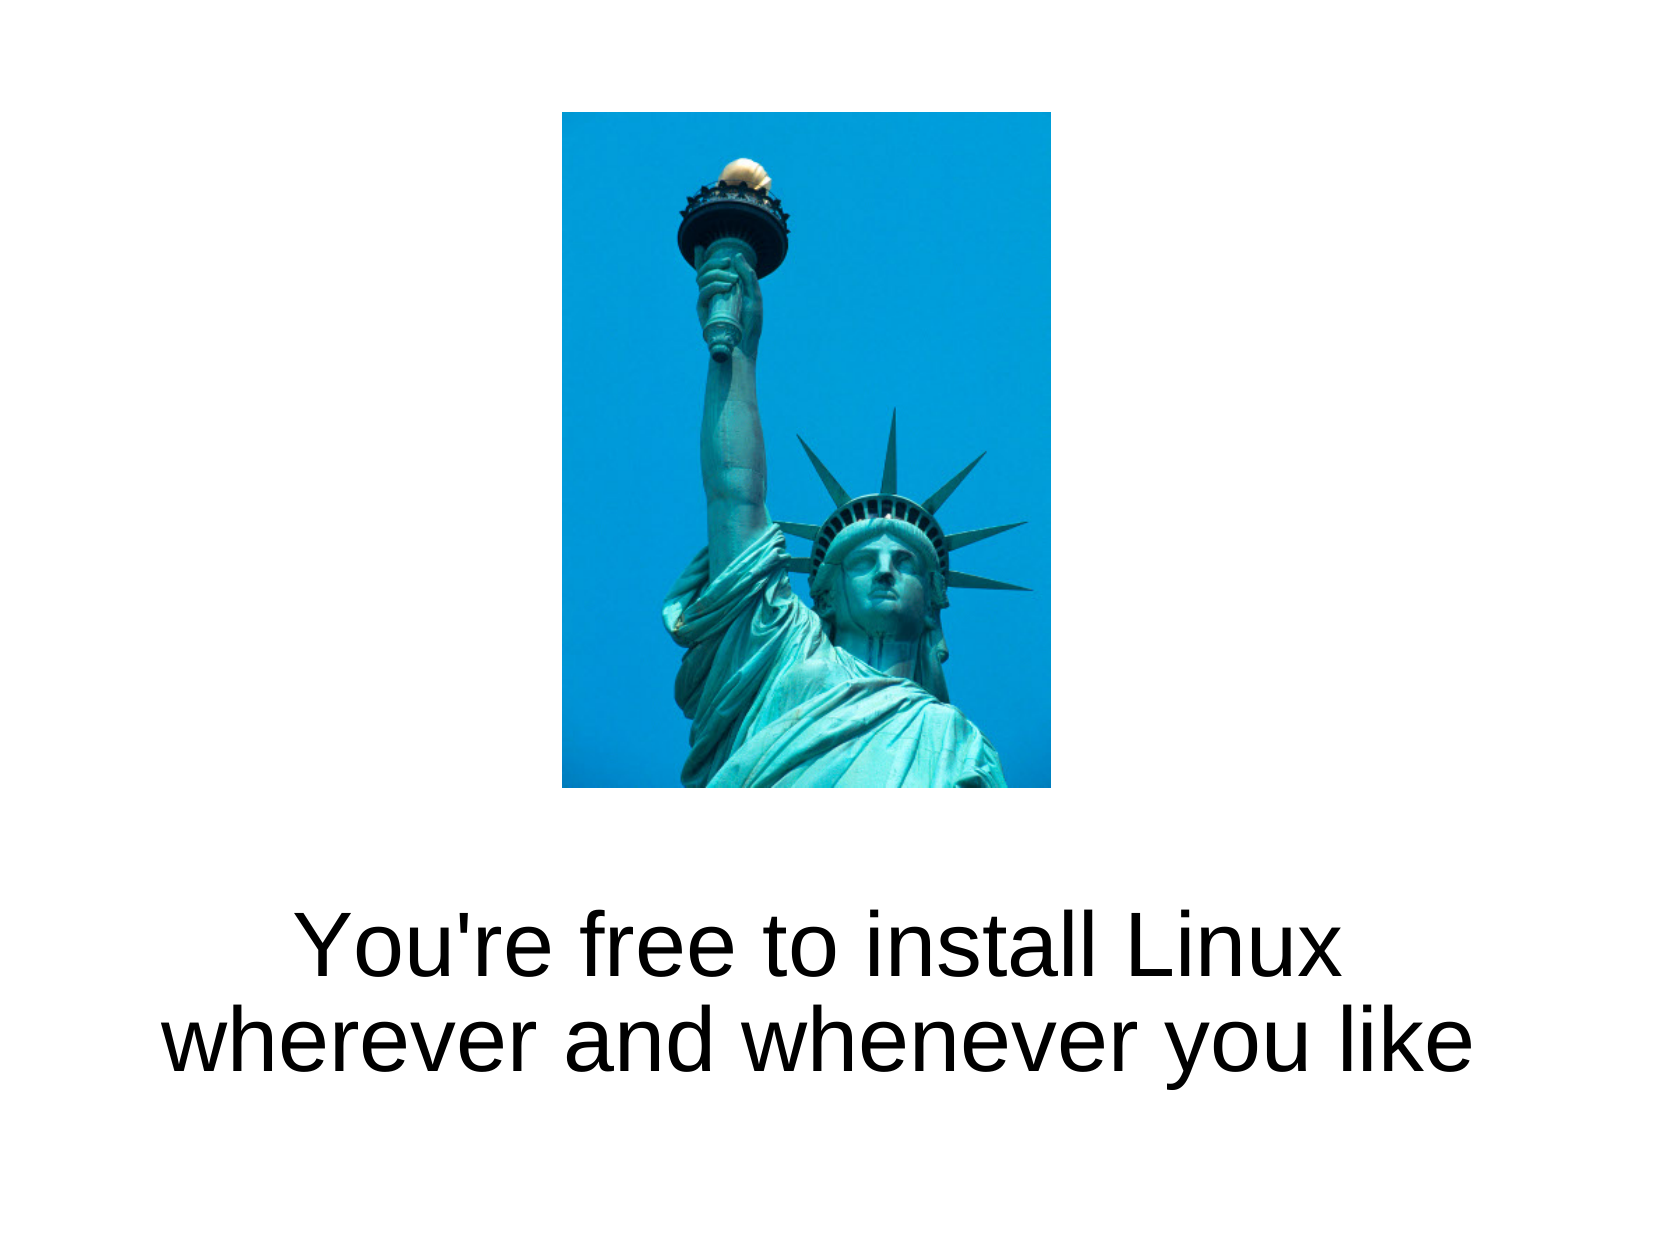

# You're free to install Linux wherever and whenever you like